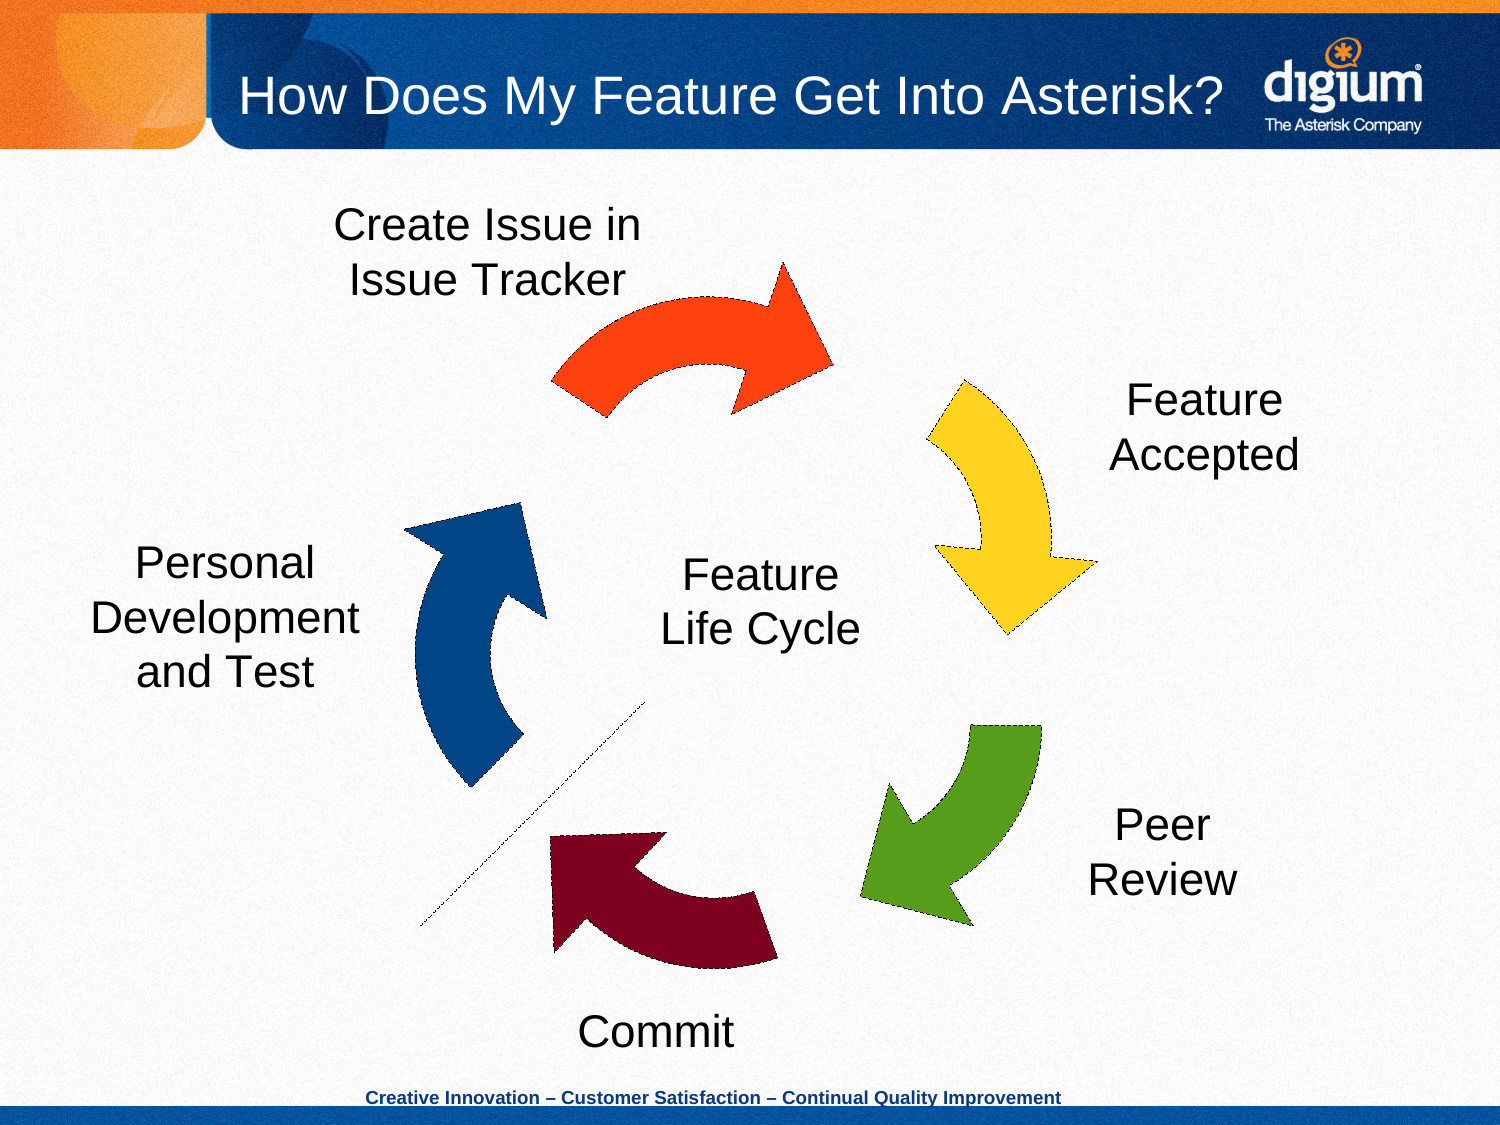

# How Does My Feature Get Into Asterisk?
Create Issue in Issue Tracker
Feature Accepted
Personal Development and Test
Feature
Life Cycle
Peer Review
Commit